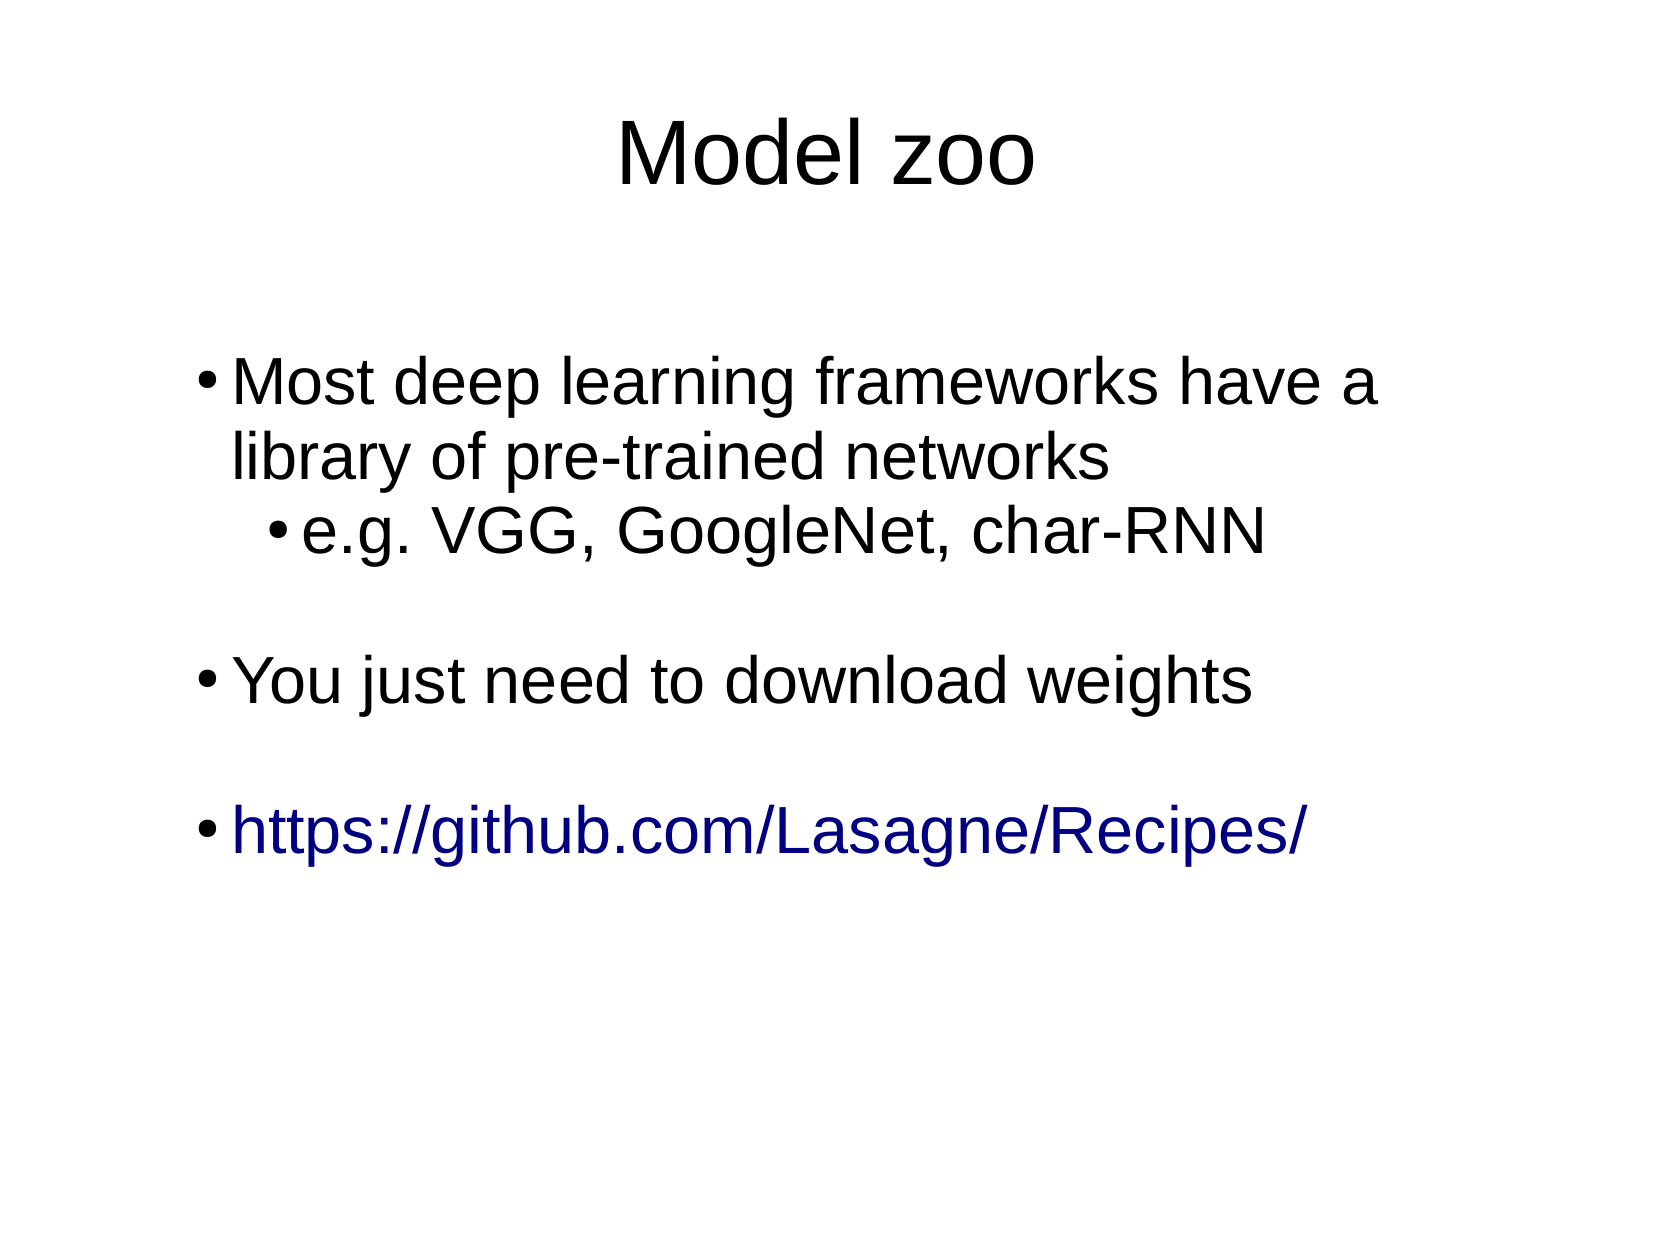

# Model zoo
Most deep learning frameworks have a library of pre-trained networks
e.g. VGG, GoogleNet, char-RNN
You just need to download weights
https://github.com/Lasagne/Recipes/